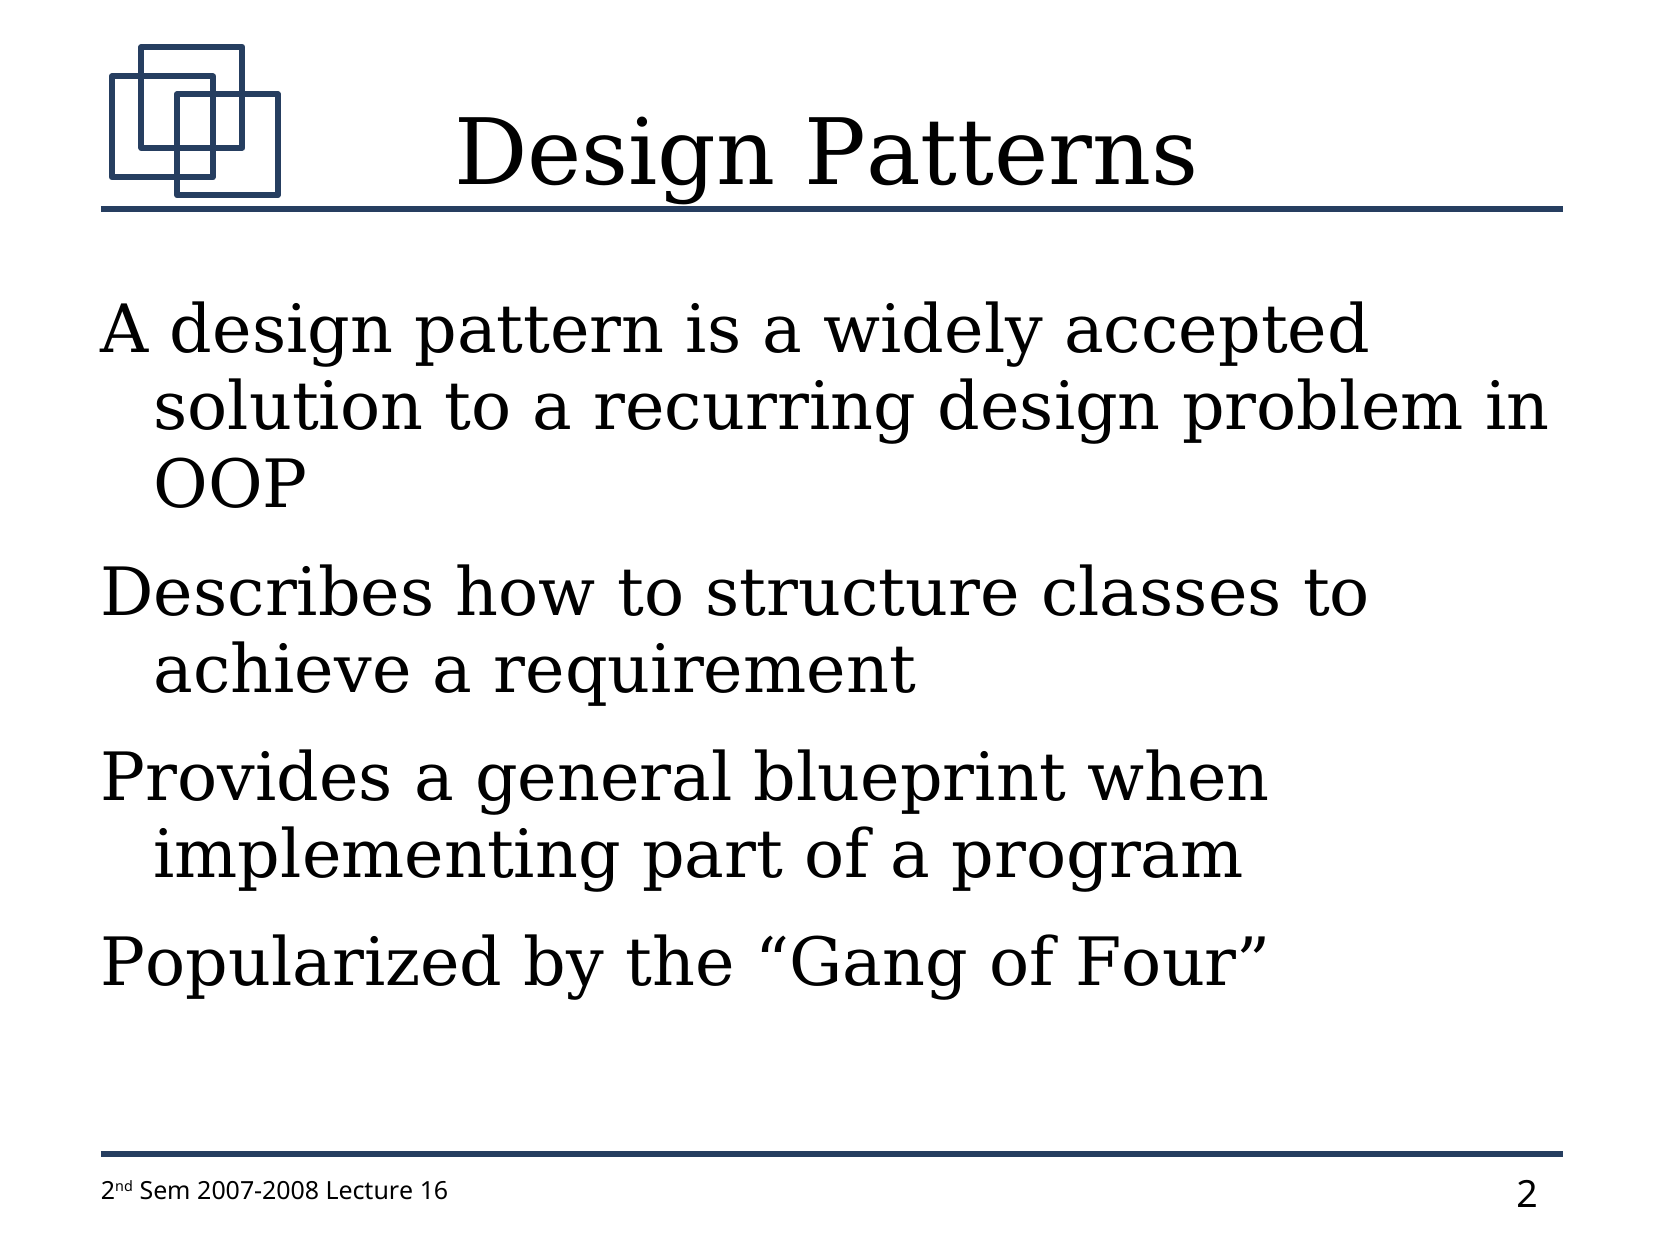

# Design Patterns
A design pattern is a widely accepted solution to a recurring design problem in OOP
Describes how to structure classes to achieve a requirement
Provides a general blueprint when implementing part of a program
Popularized by the “Gang of Four”